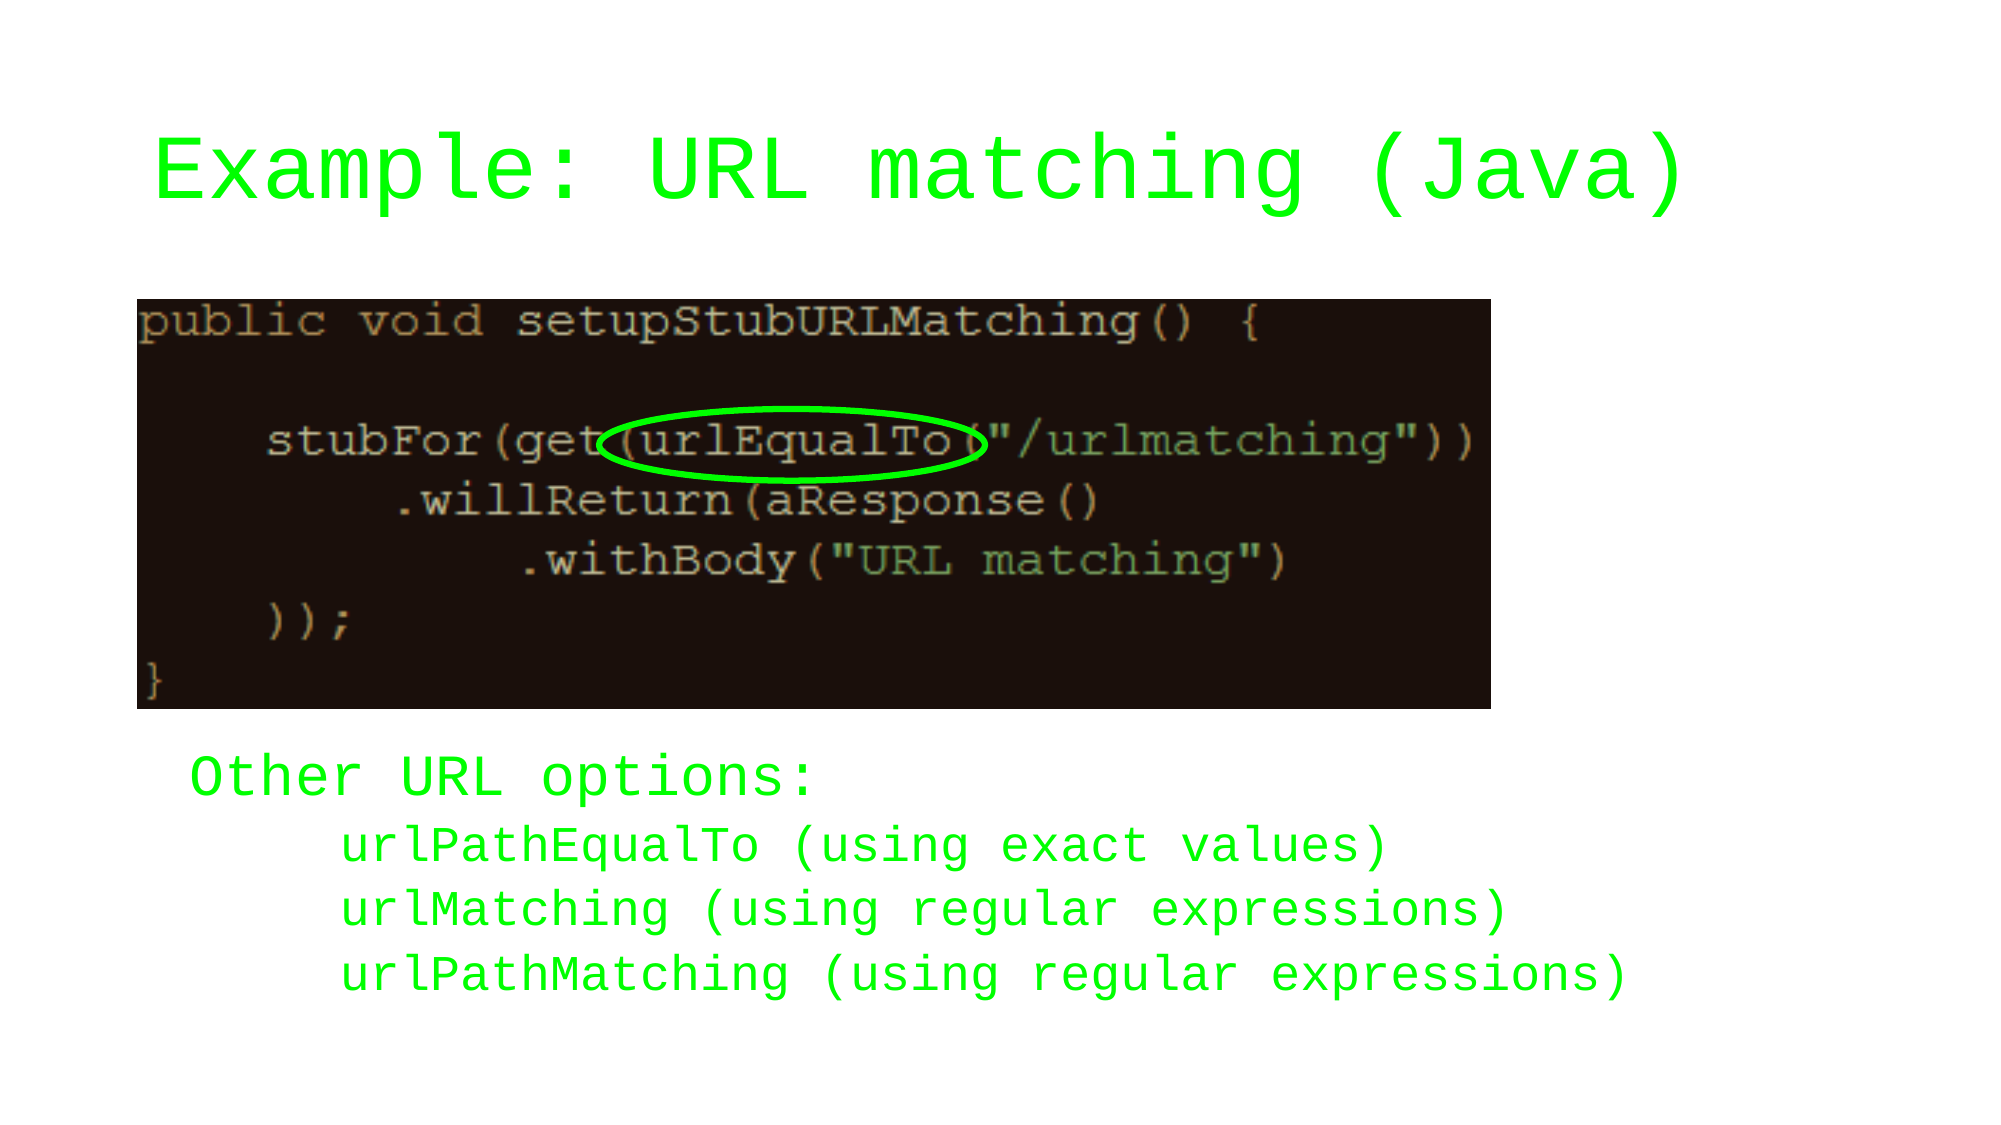

# Example: URL matching (Java)
Other URL options:
urlPathEqualTo (using exact values)
urlMatching (using regular expressions)
urlPathMatching (using regular expressions)